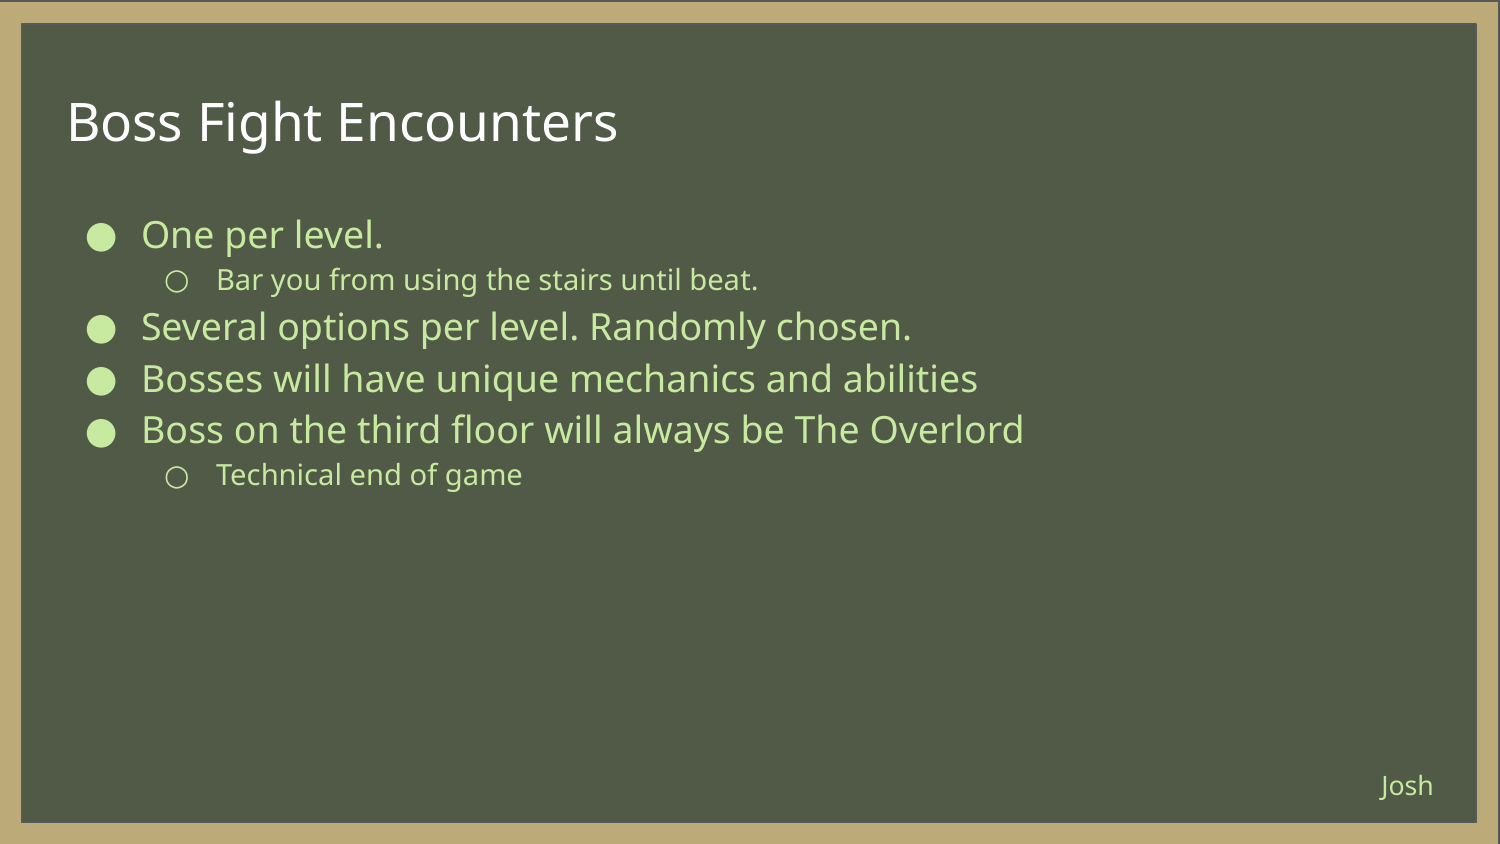

# Boss Fight Encounters
One per level.
Bar you from using the stairs until beat.
Several options per level. Randomly chosen.
Bosses will have unique mechanics and abilities
Boss on the third floor will always be The Overlord
Technical end of game
Josh